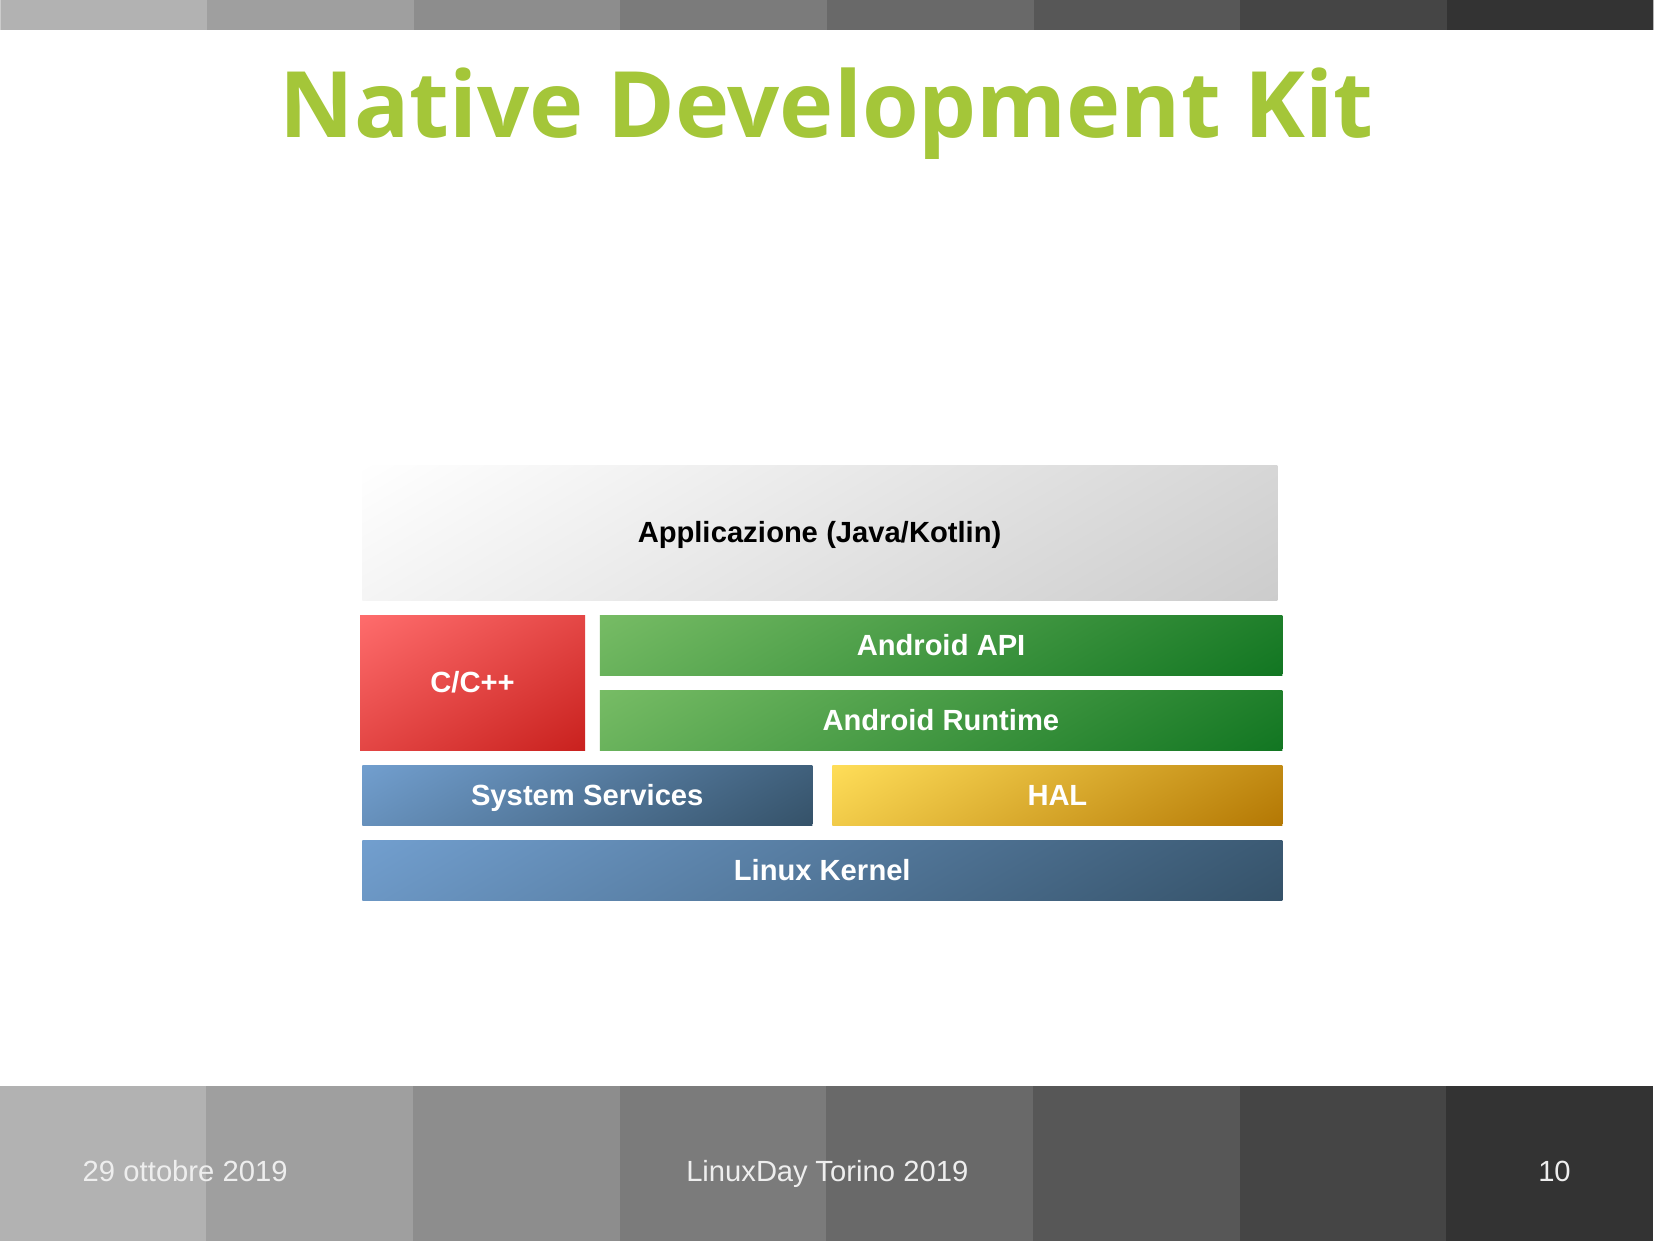

# Native Development Kit
Applicazione (Java/Kotlin)
C/C++
Android API
Android Runtime
System Services
HAL
Linux Kernel
29 ottobre 2019
LinuxDay Torino 2019
10